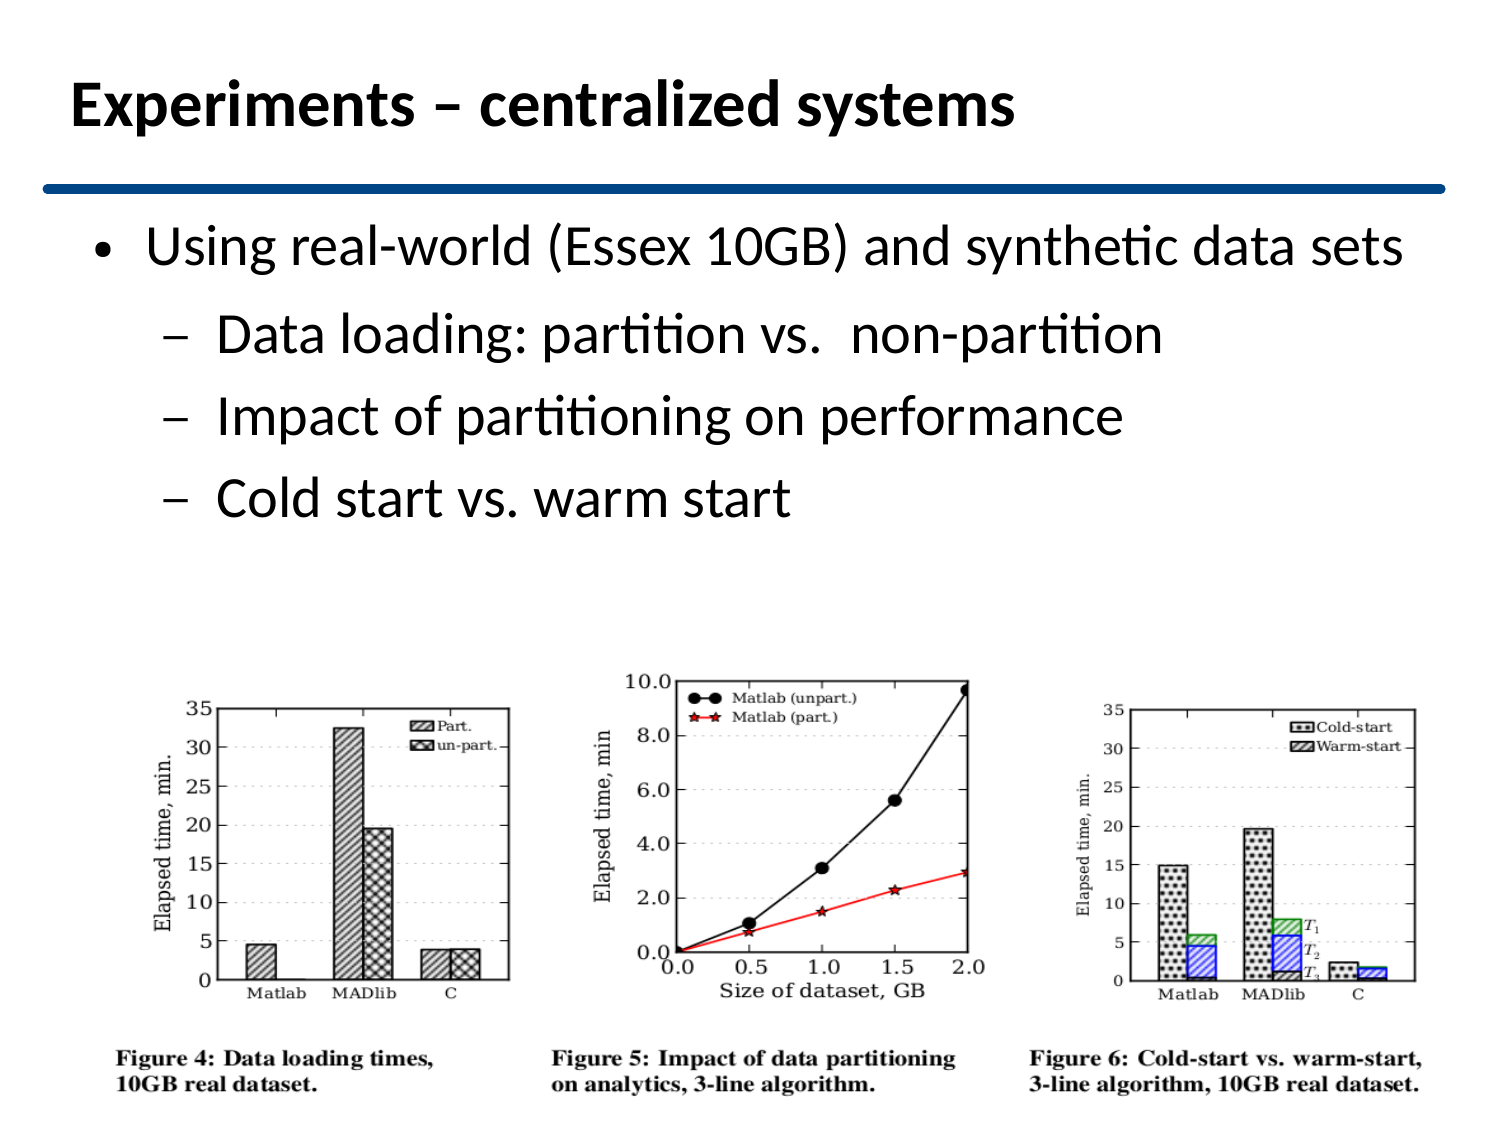

# Experiments – centralized systems
Using real-world (Essex 10GB) and synthetic data sets
Data loading: partition vs. non-partition
Impact of partitioning on performance
Cold start vs. warm start